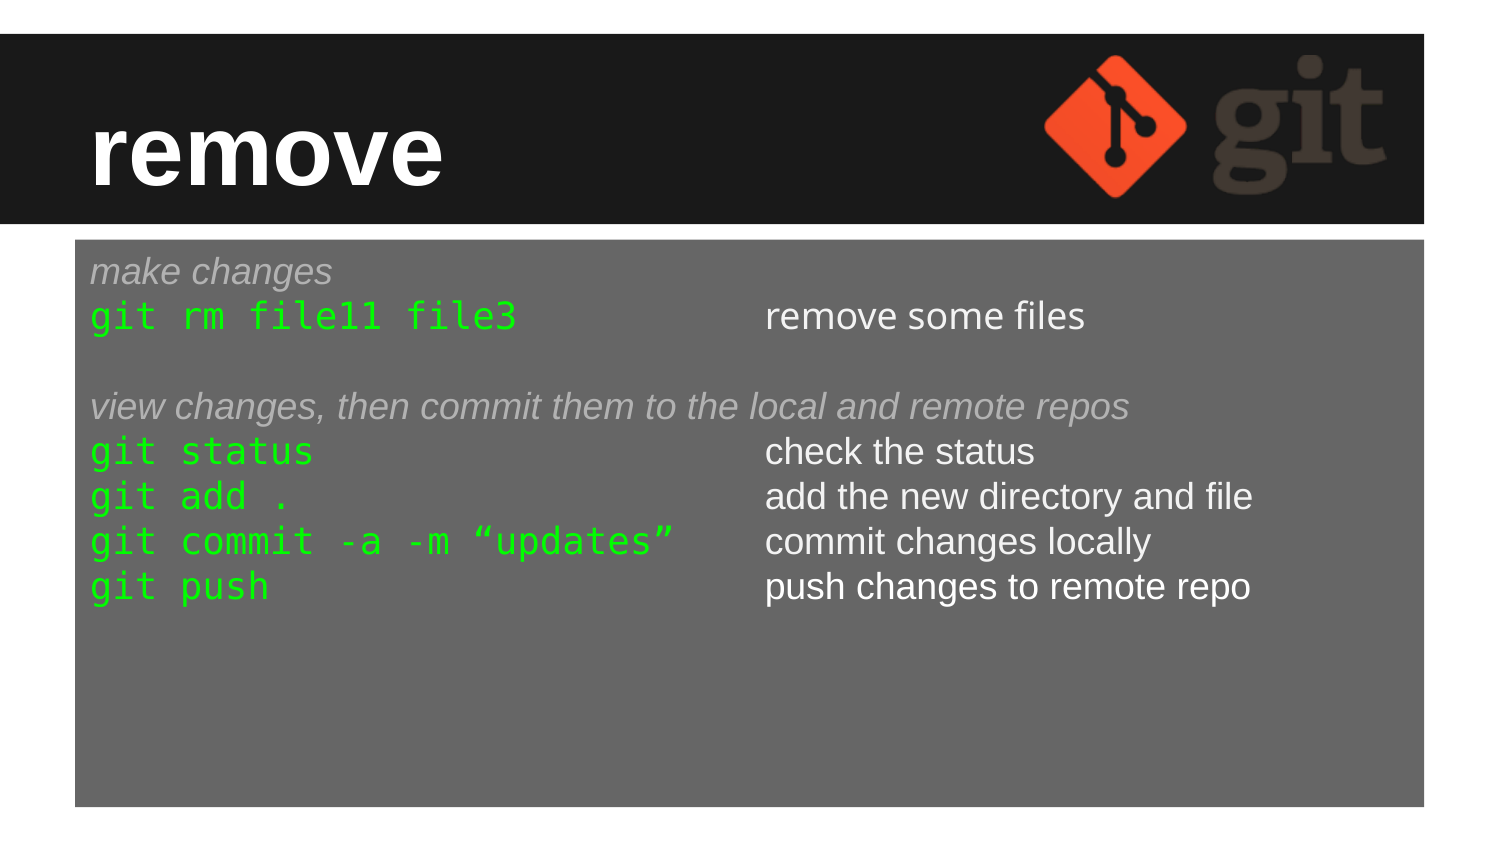

remove
make changes
git rm file11 file3				remove some files
view changes, then commit them to the local and remote repos
git status						check the status
git add .							add the new directory and file
git commit -a -m “updates”		commit changes locally
git push							push changes to remote repo